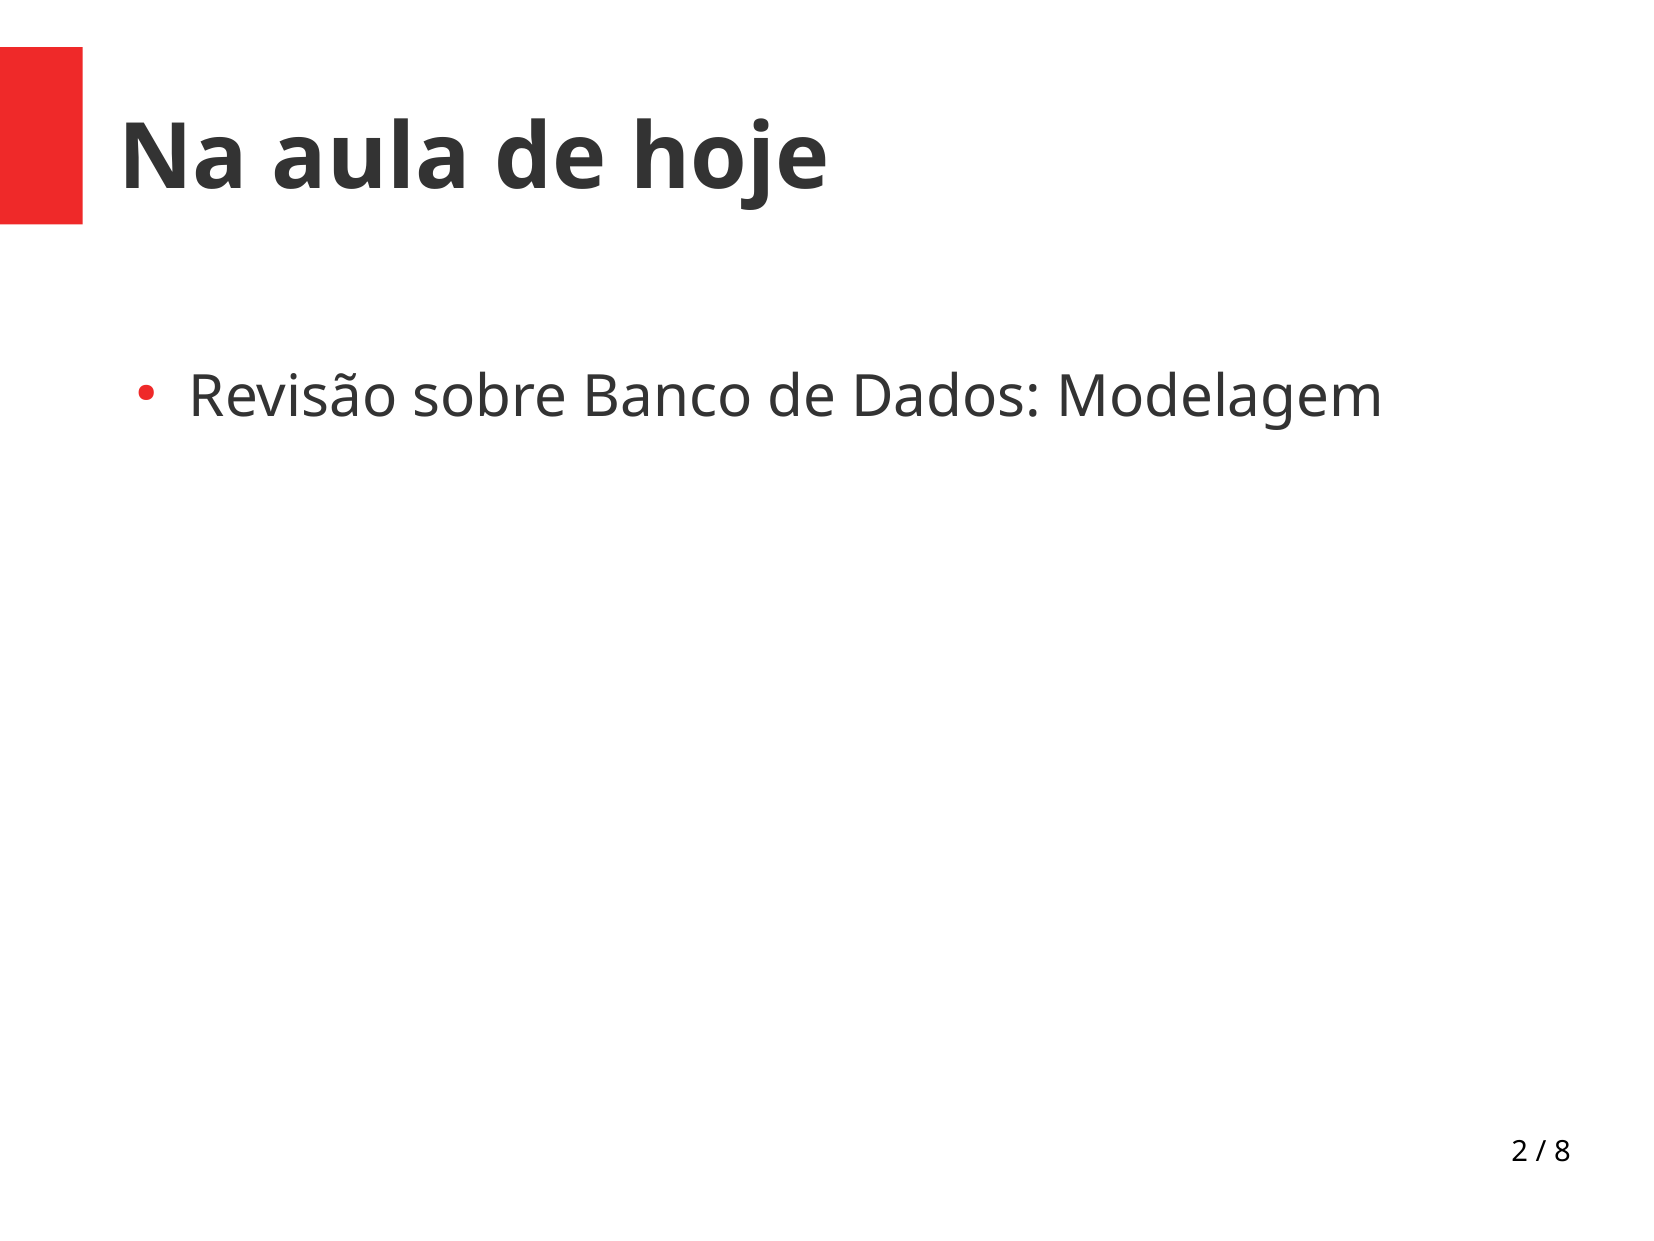

# Na aula de hoje
Revisão sobre Banco de Dados: Modelagem
2